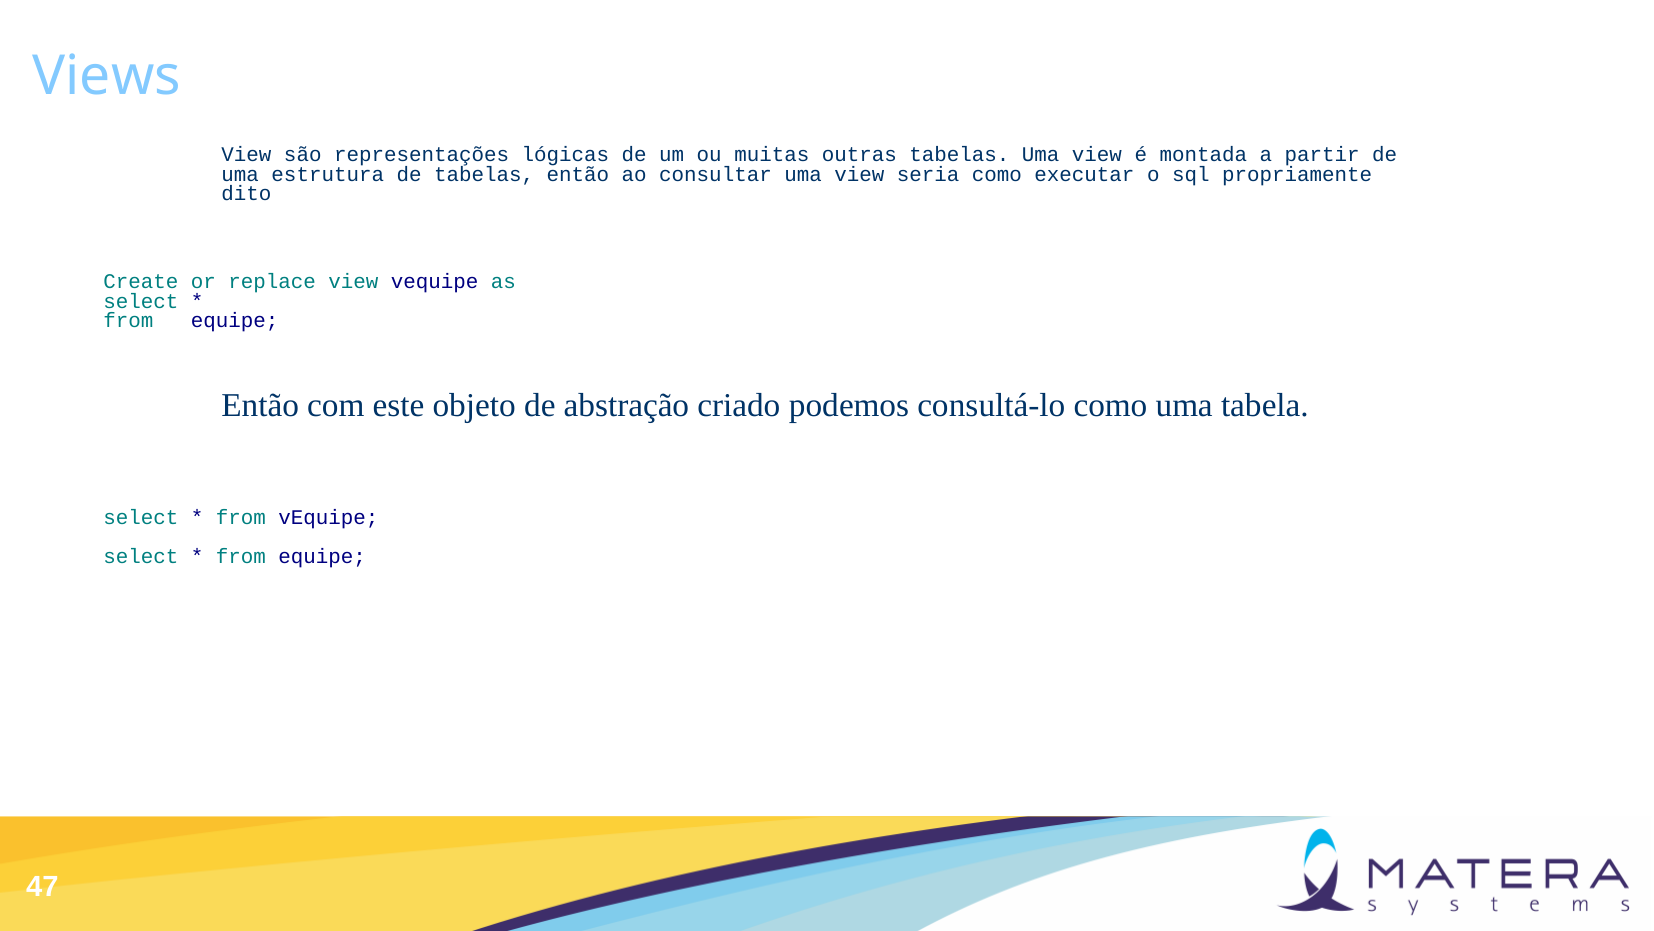

# Views
View são representações lógicas de um ou muitas outras tabelas. Uma view é montada a partir de uma estrutura de tabelas, então ao consultar uma view seria como executar o sql propriamente dito
Create or replace view vequipe as
select *
from equipe;
Então com este objeto de abstração criado podemos consultá-lo como uma tabela.
select * from vEquipe;
select * from equipe;